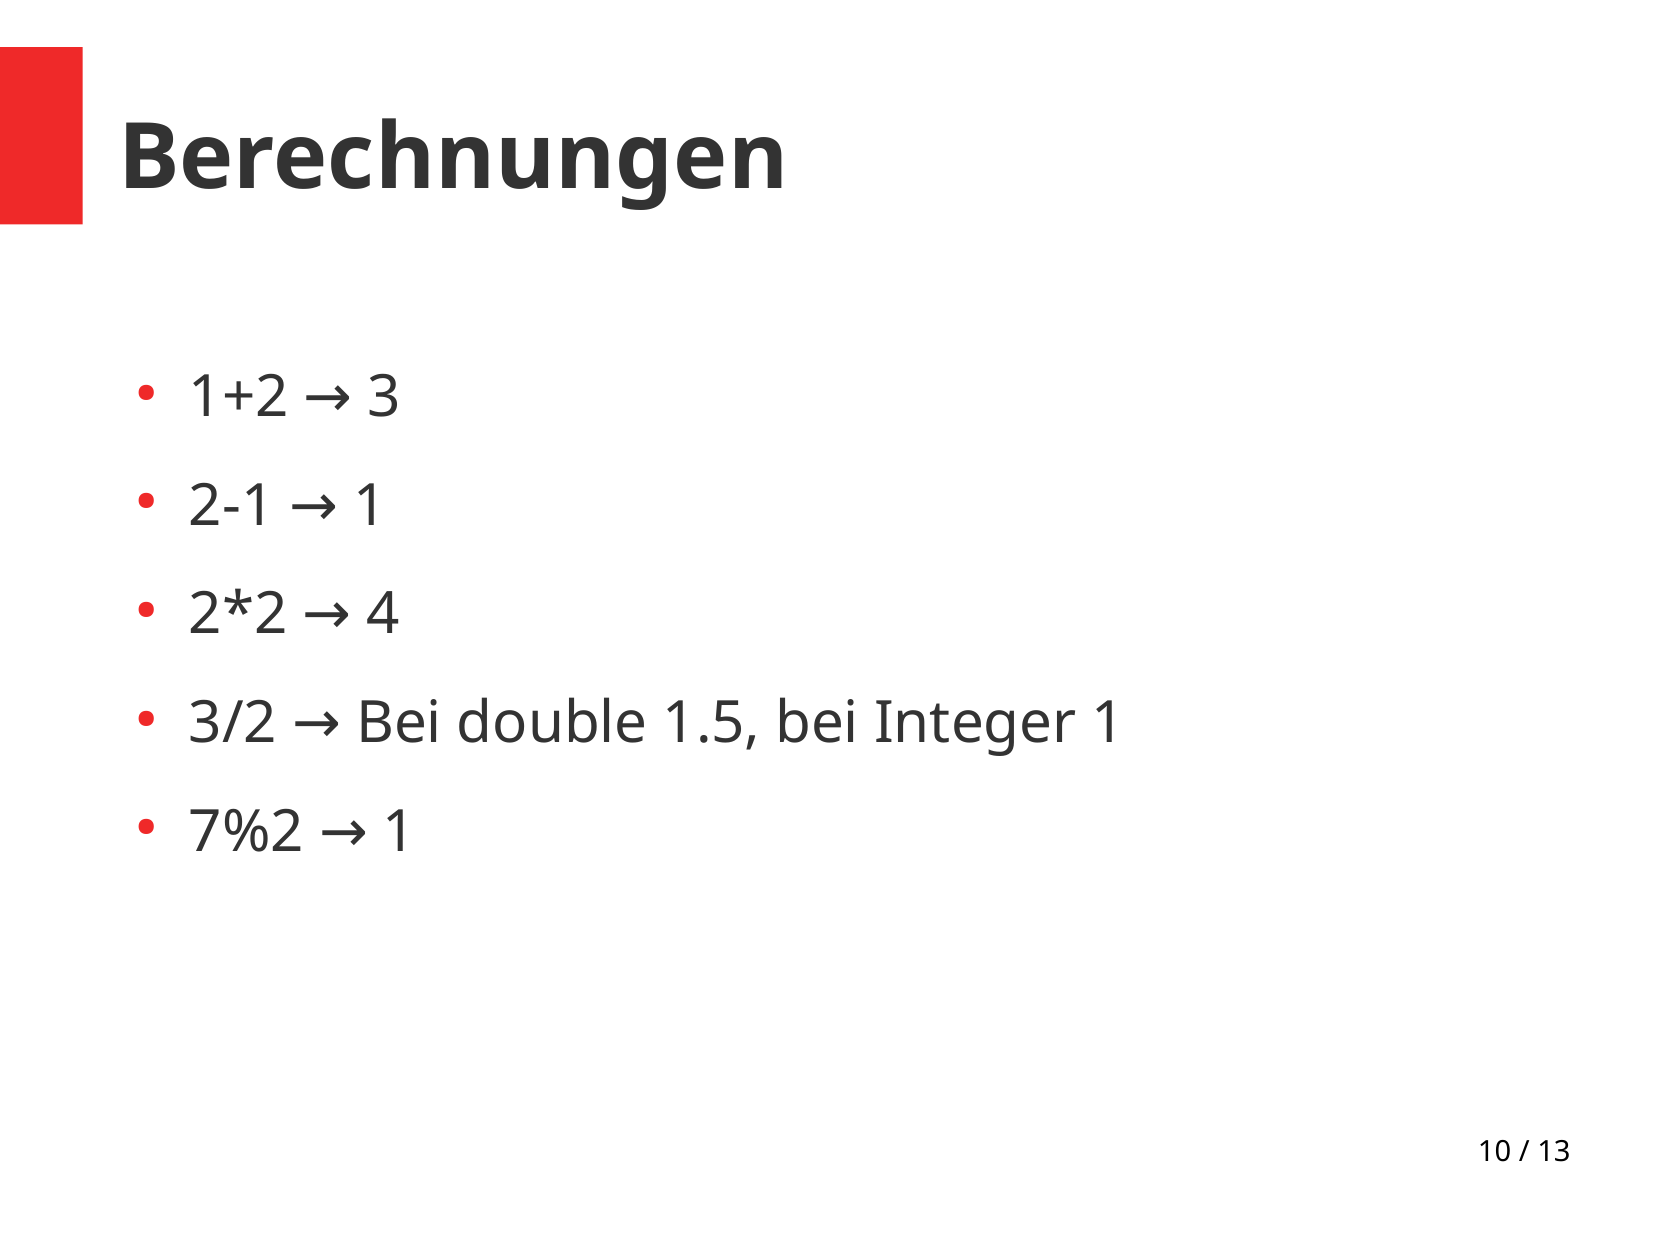

# Berechnungen
1+2 → 3
2-1 → 1
2*2 → 4
3/2 → Bei double 1.5, bei Integer 1
7%2 → 1
10